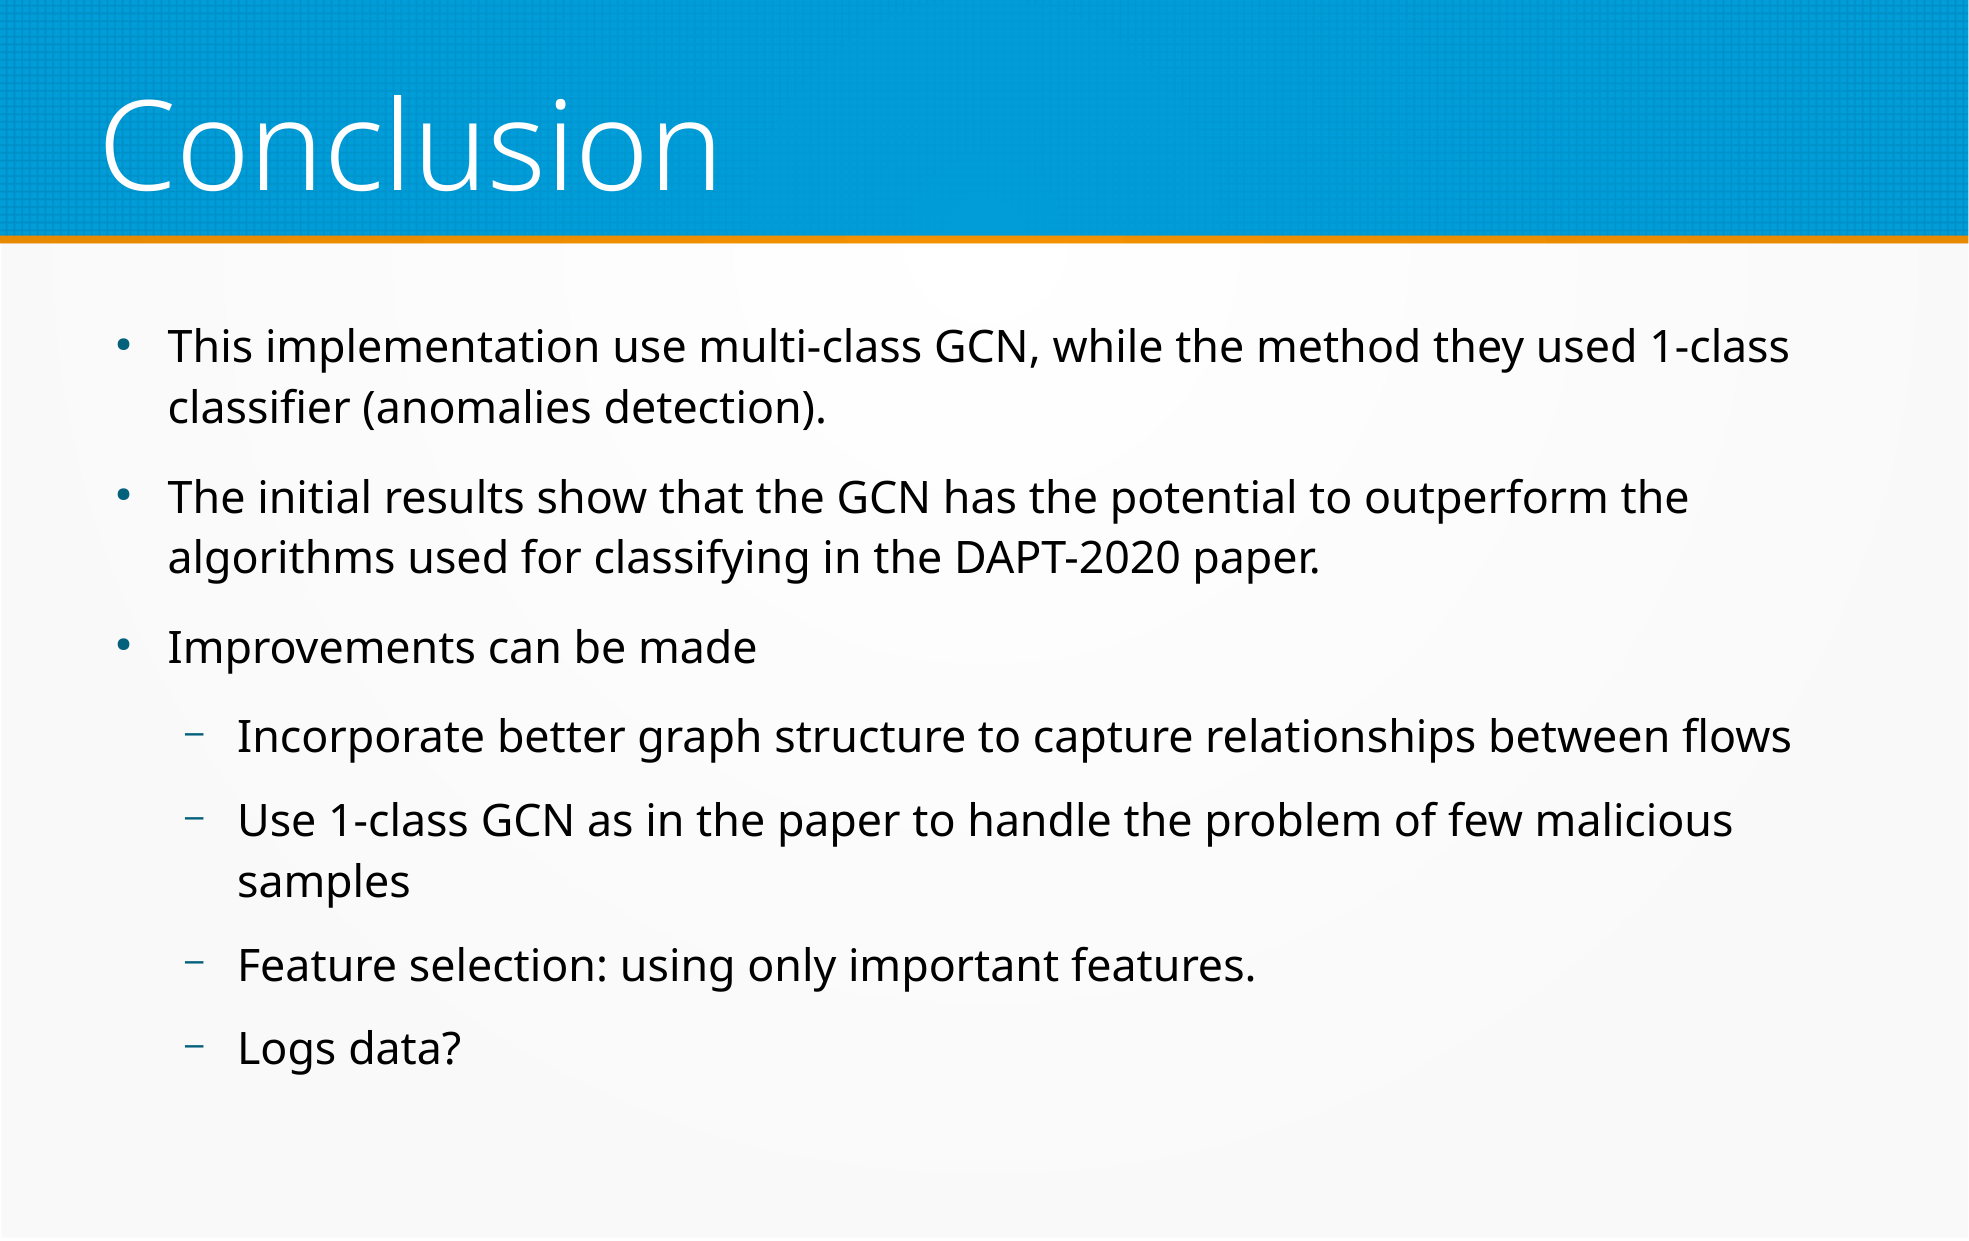

# Conclusion
This implementation use multi-class GCN, while the method they used 1-class classifier (anomalies detection).
The initial results show that the GCN has the potential to outperform the algorithms used for classifying in the DAPT-2020 paper.
Improvements can be made
Incorporate better graph structure to capture relationships between flows
Use 1-class GCN as in the paper to handle the problem of few malicious samples
Feature selection: using only important features.
Logs data?